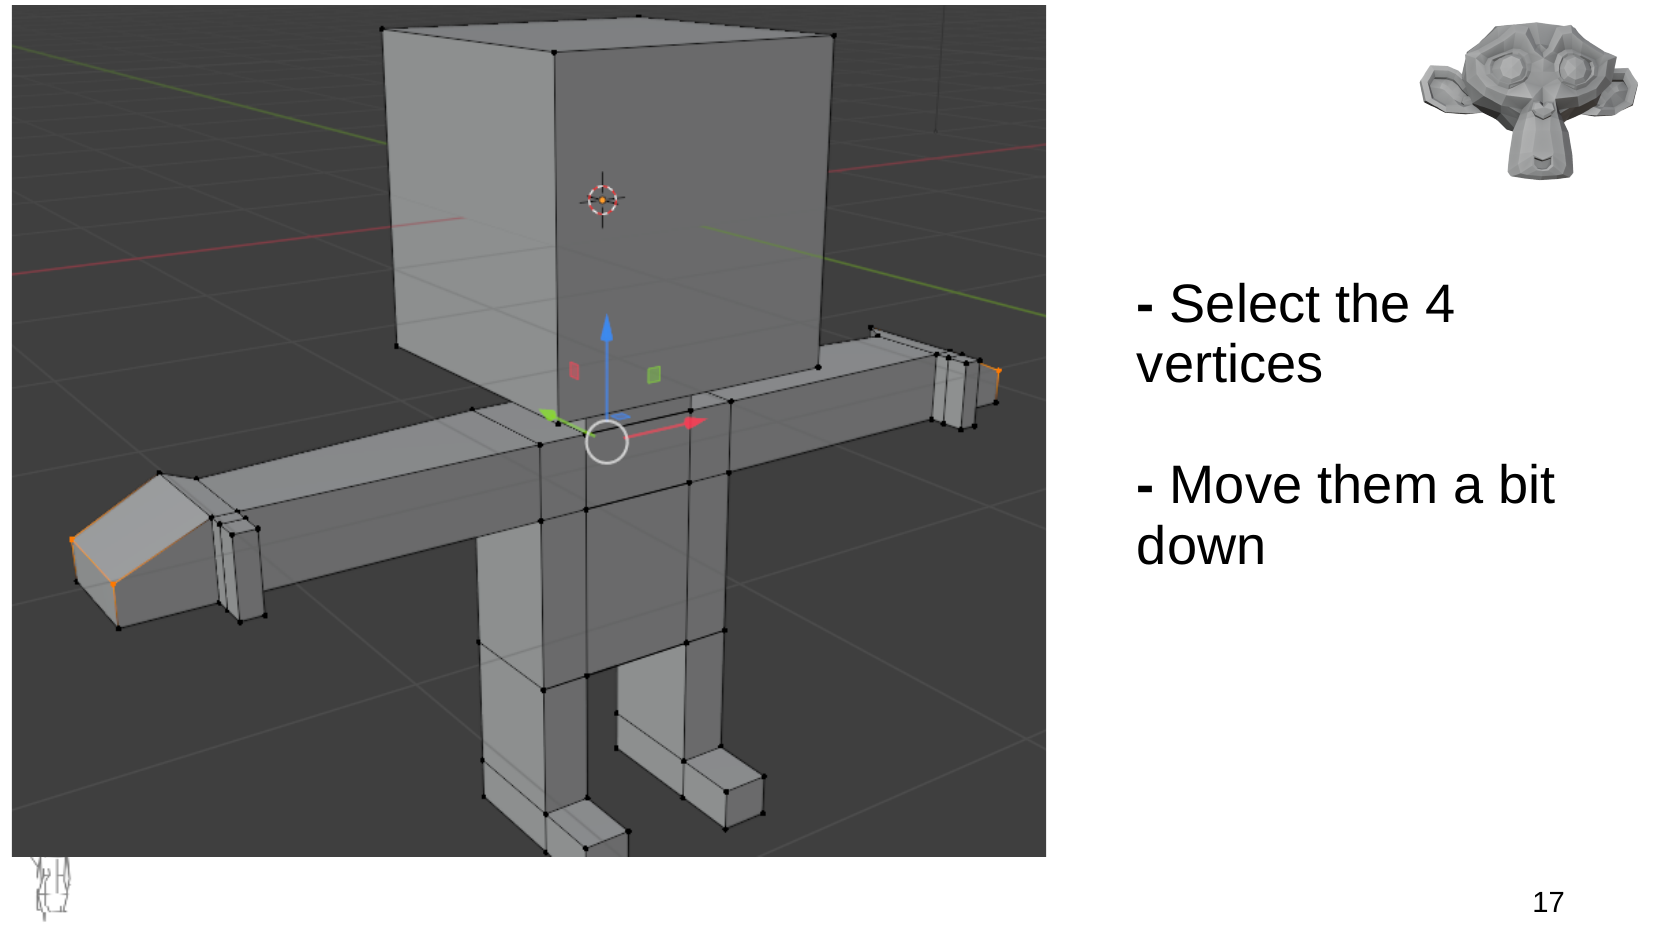

- Select the 4 vertices
- Move them a bit down
17